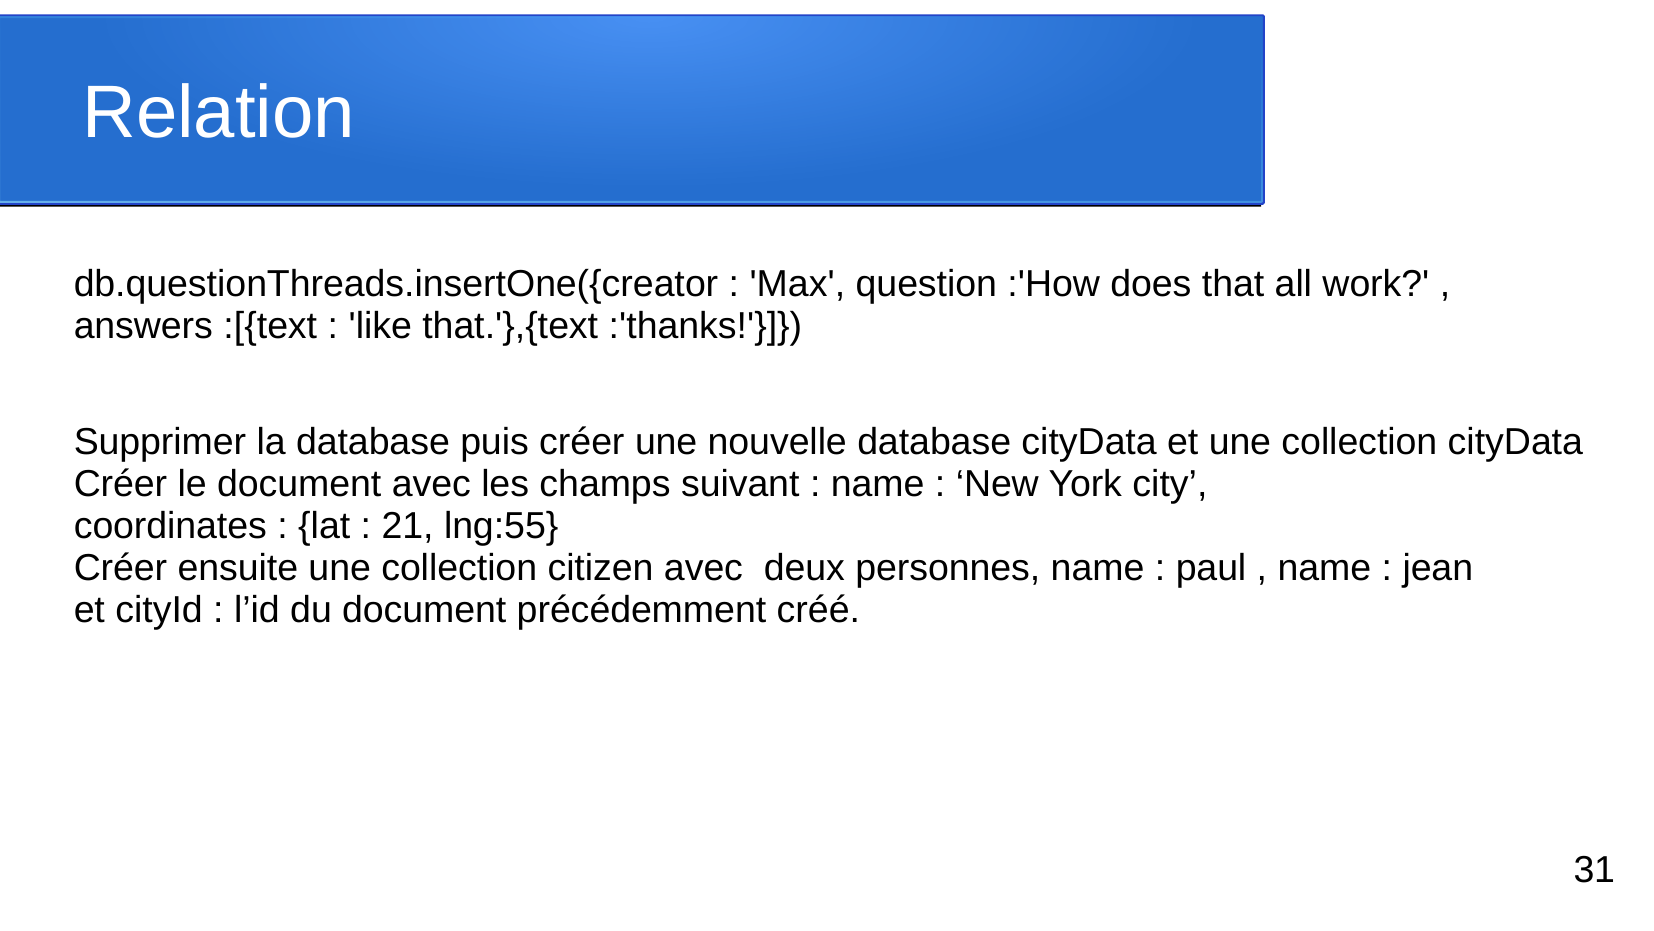

# Relation
db.questionThreads.insertOne({creator : 'Max', question :'How does that all work?' ,
answers :[{text : 'like that.'},{text :'thanks!'}]})
Supprimer la database puis créer une nouvelle database cityData et une collection cityData
Créer le document avec les champs suivant : name : ‘New York city’,
coordinates : {lat : 21, lng:55}
Créer ensuite une collection citizen avec deux personnes, name : paul , name : jean
et cityId : l’id du document précédemment créé.
31